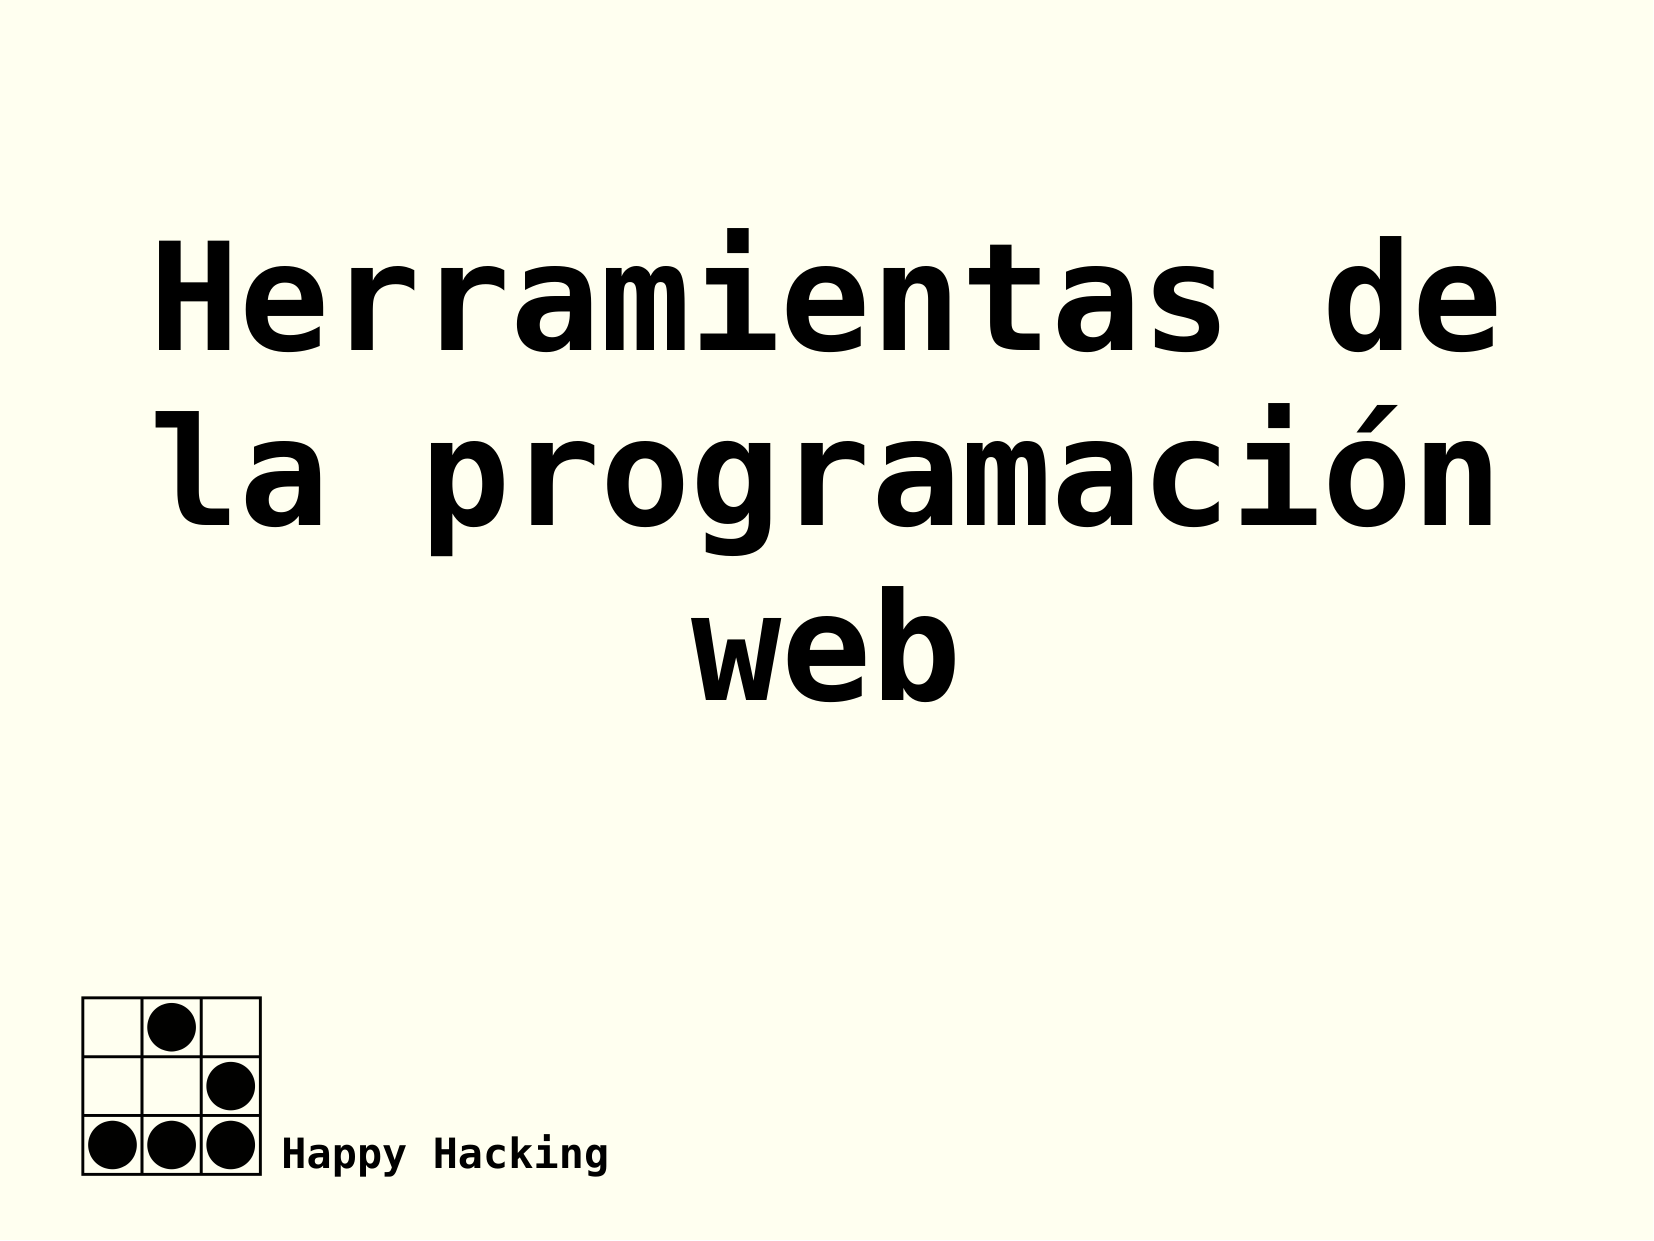

# Herramientas de la programación web
Happy Hacking